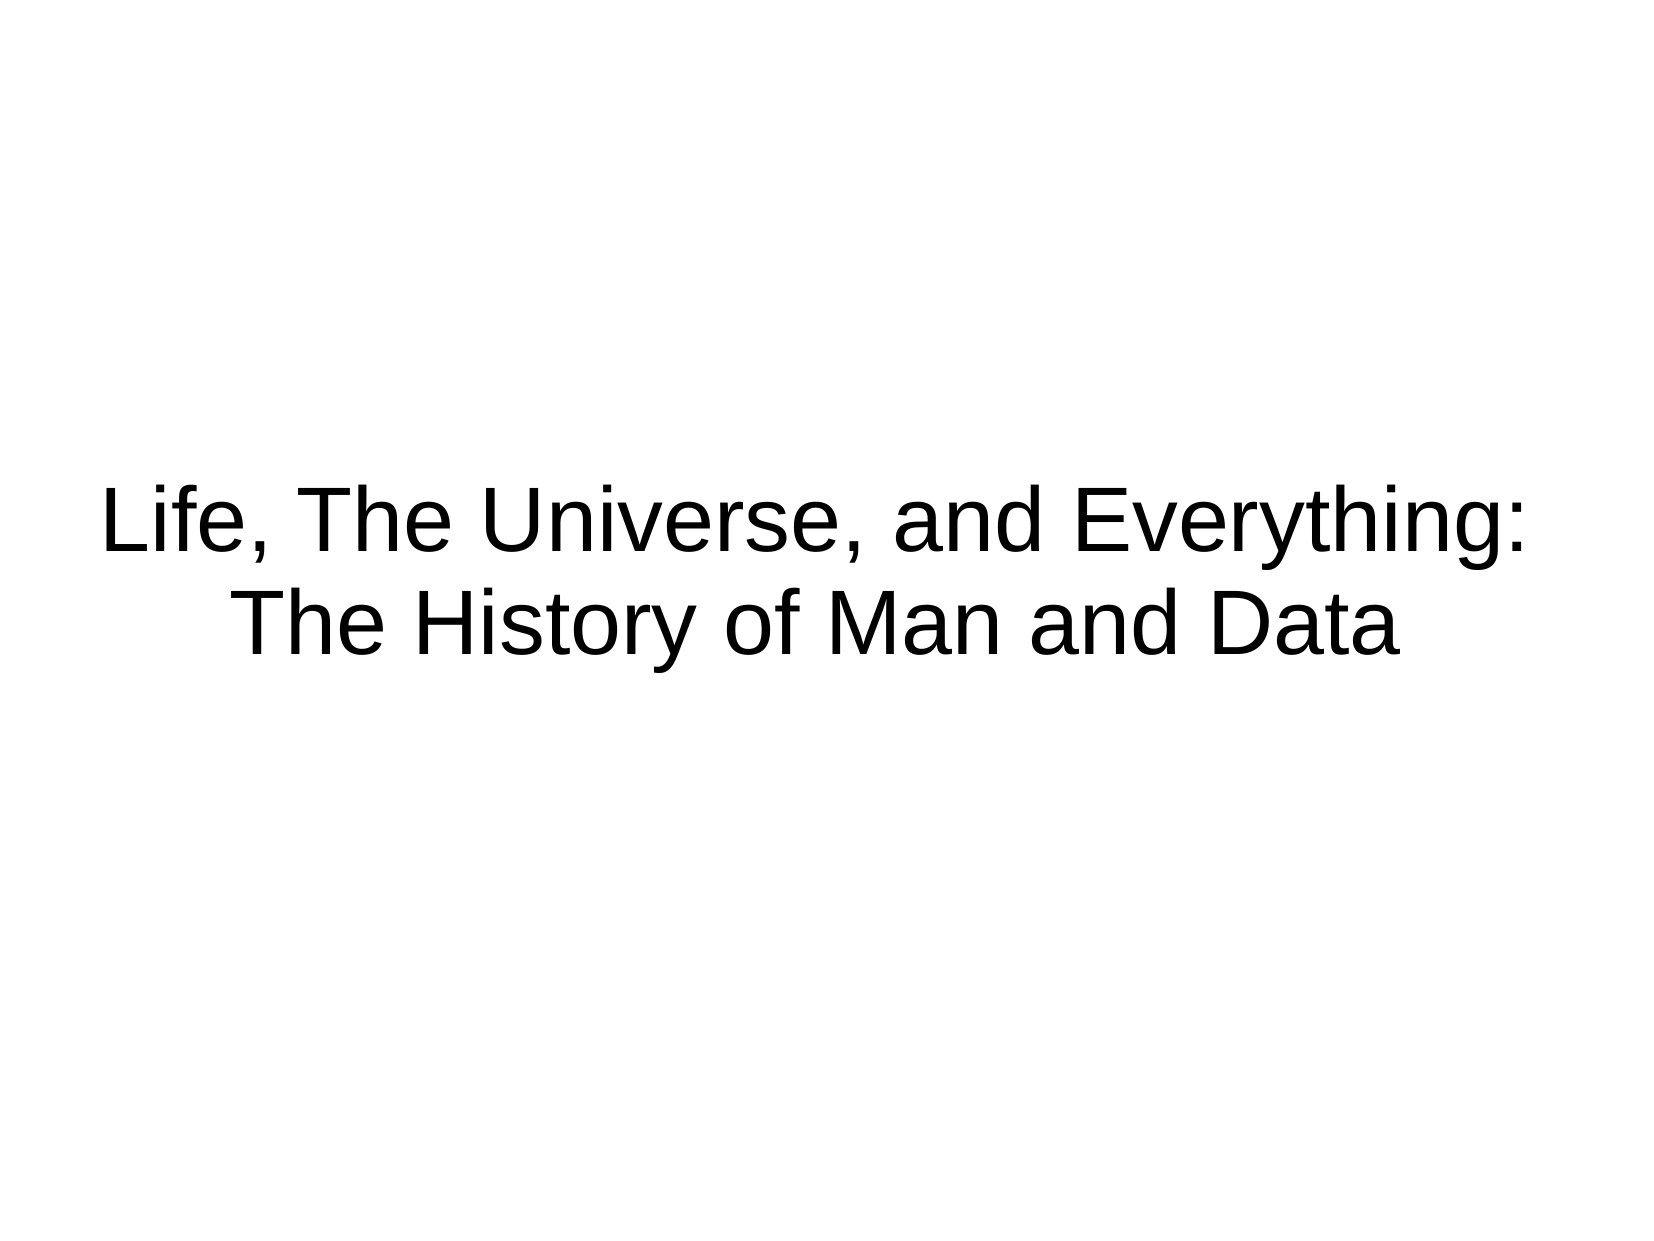

# Life, The Universe, and Everything: The History of Man and Data